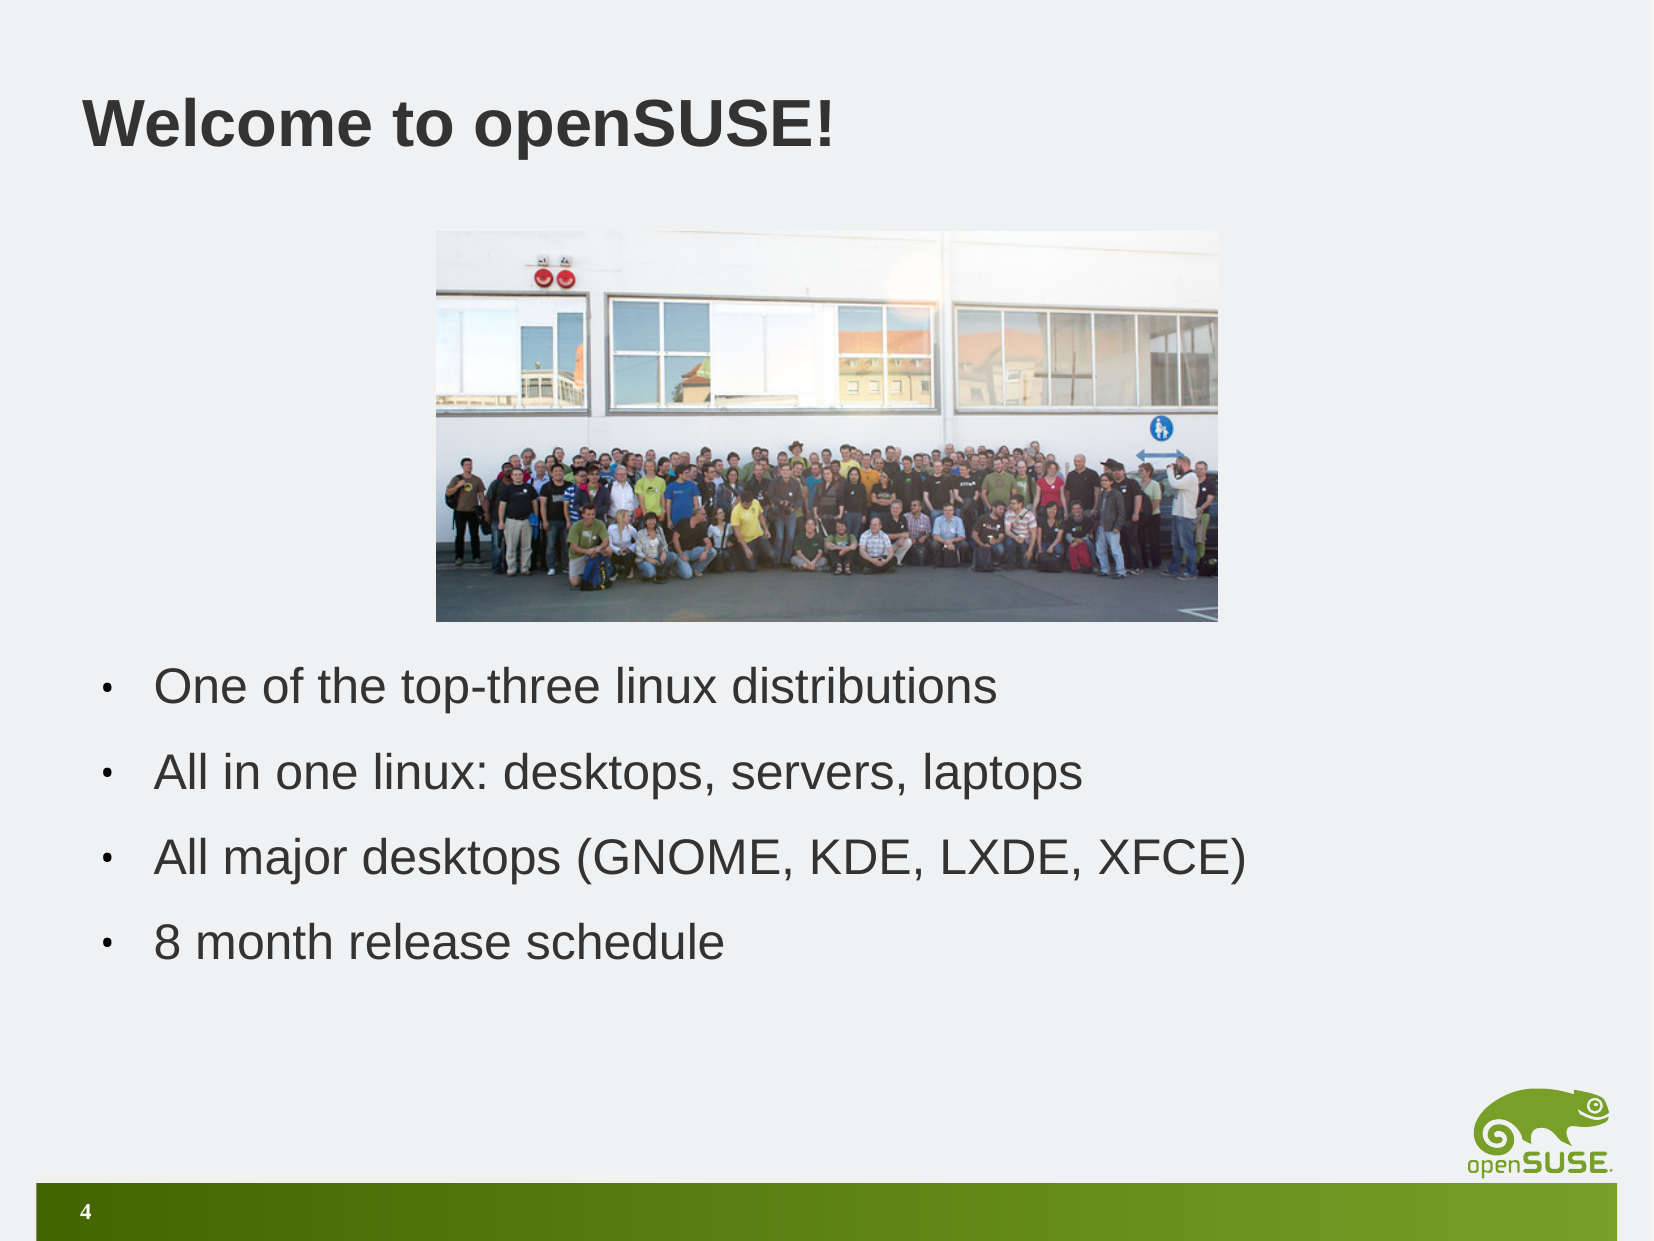

# Welcome to openSUSE!
One of the top-three linux distributions
All in one linux: desktops, servers, laptops
All major desktops (GNOME, KDE, LXDE, XFCE)
8 month release schedule
4